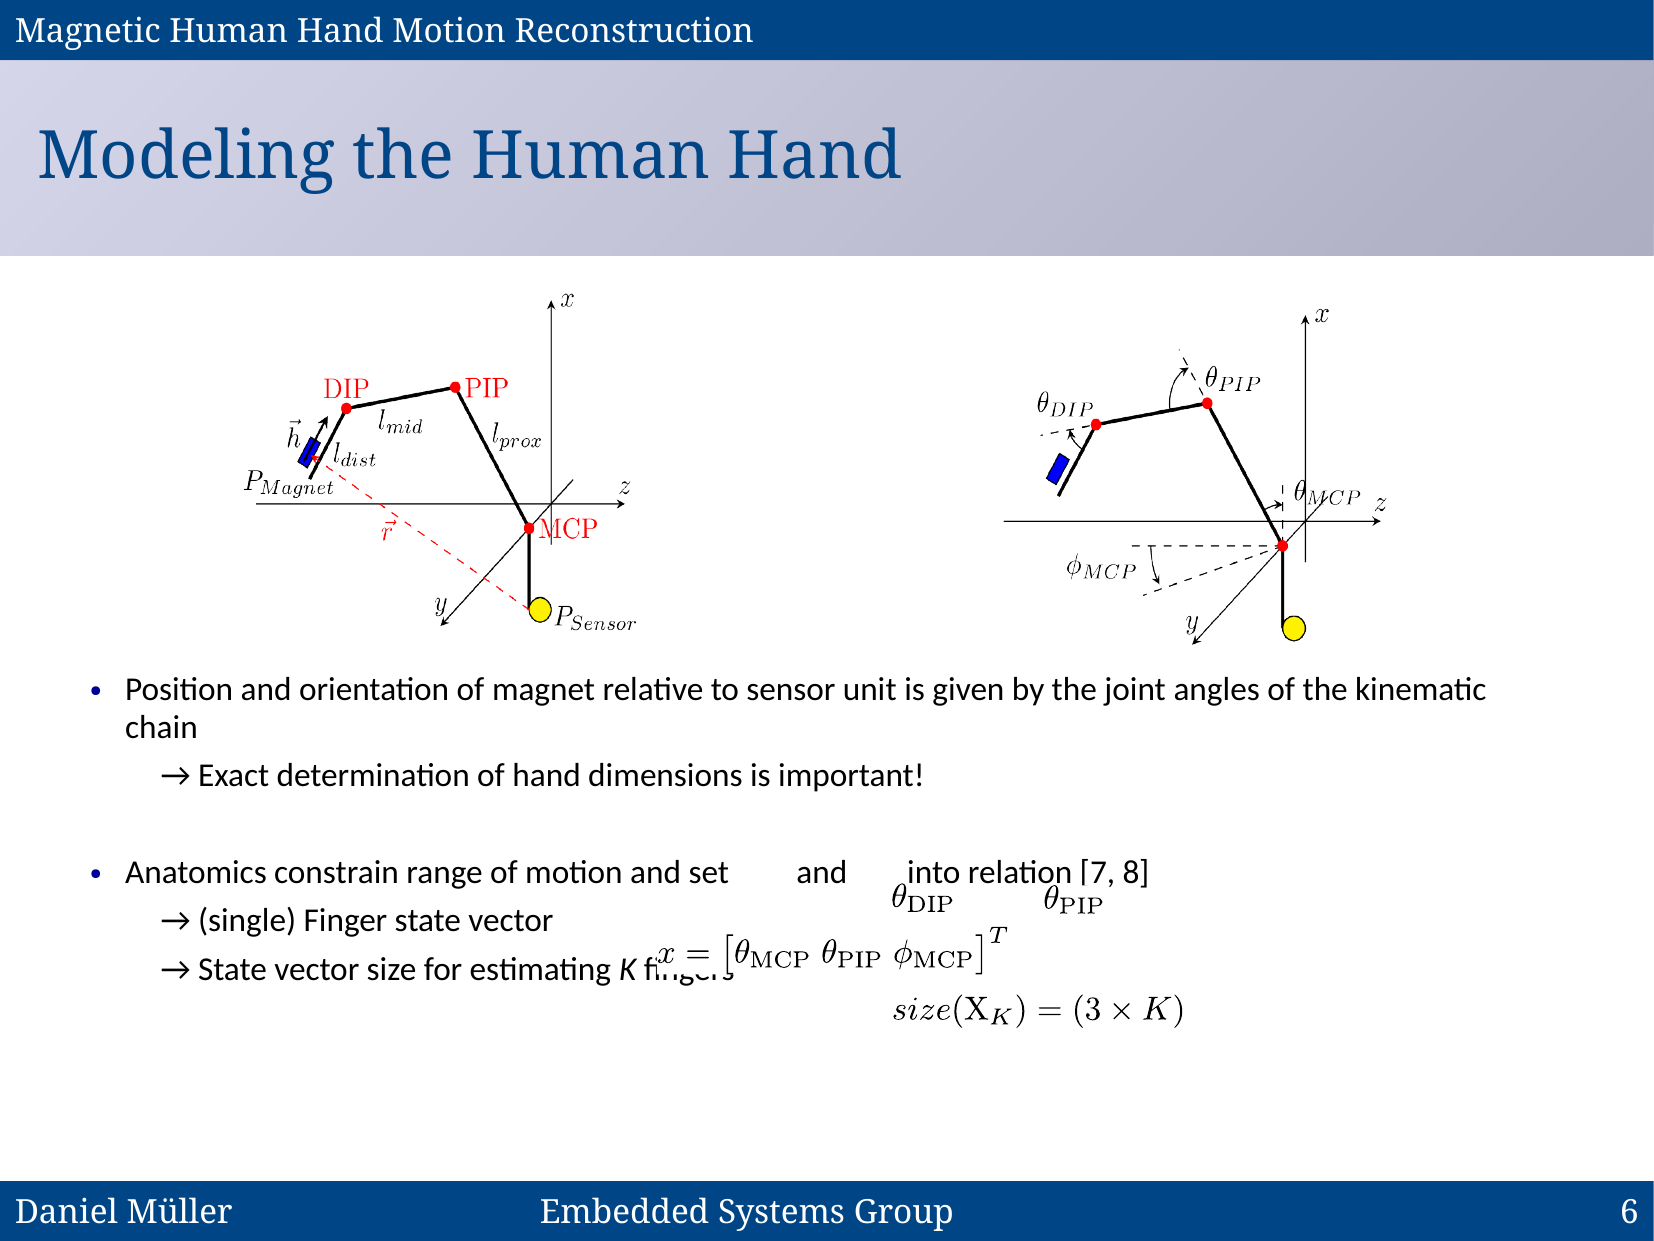

# Modeling the Human Hand
Position and orientation of magnet relative to sensor unit is given by the joint angles of the kinematic chain
→ Exact determination of hand dimensions is important!
Anatomics constrain range of motion and set and into relation [7, 8]
→ (single) Finger state vector
→ State vector size for estimating K fingers